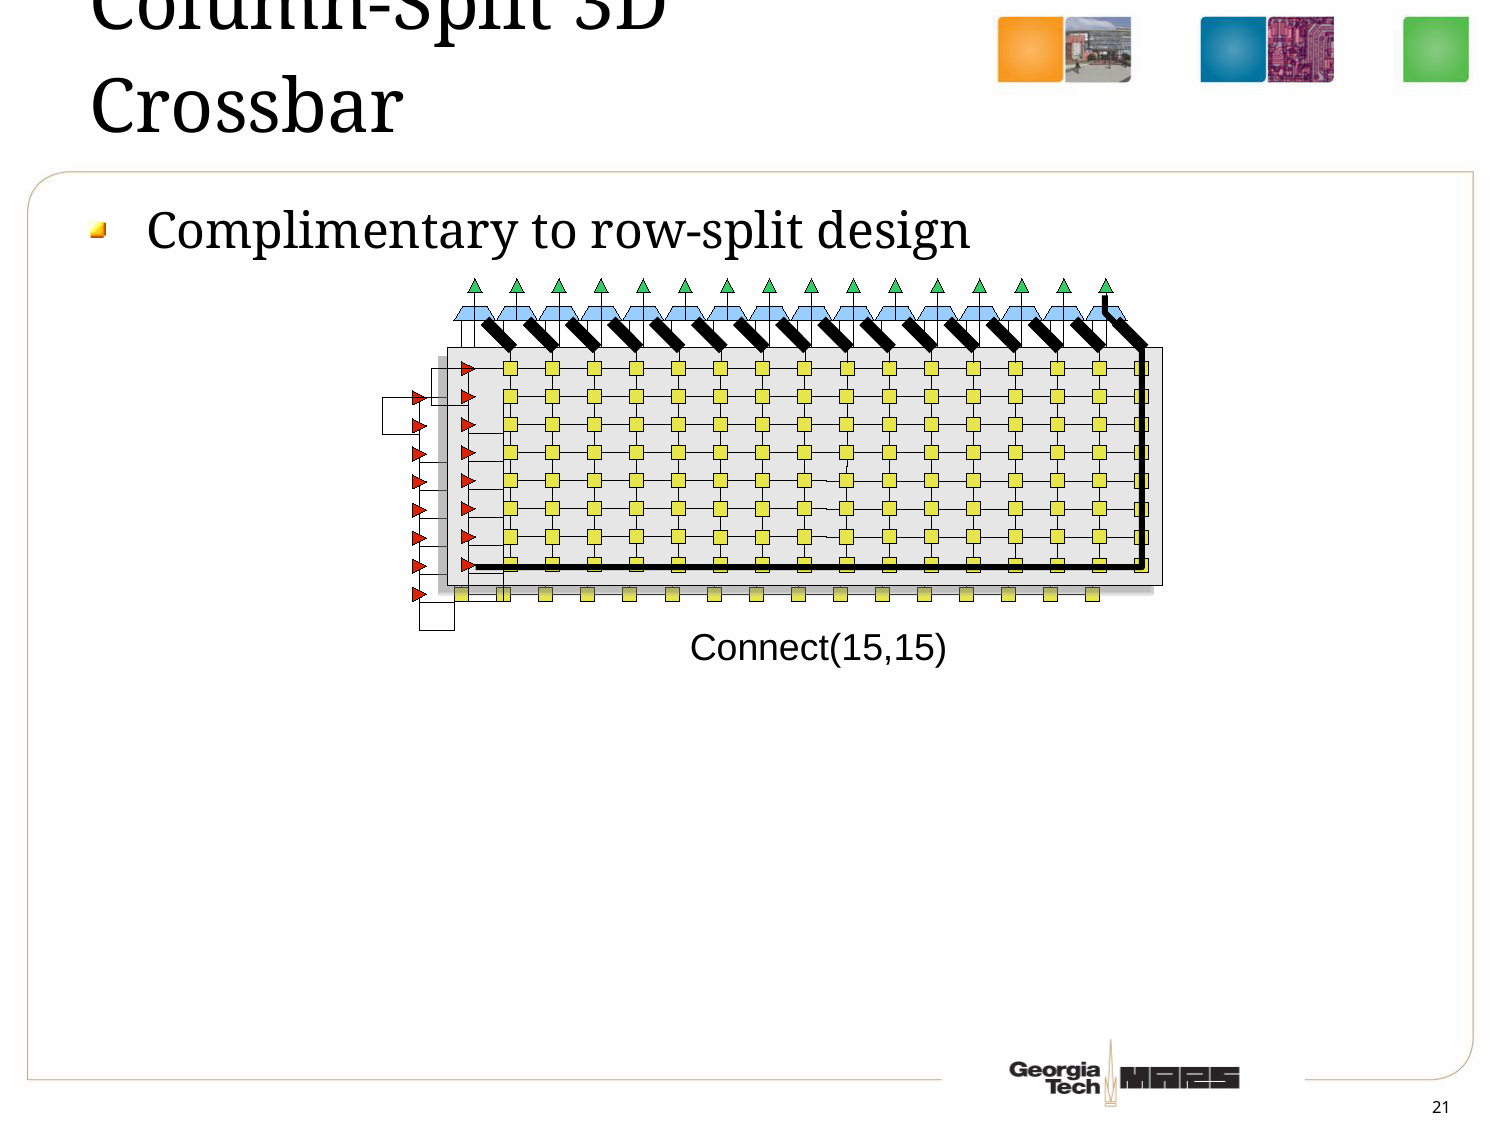

# Column-Split 3D Crossbar
Complimentary to row-split design
Connect(15,15)
21